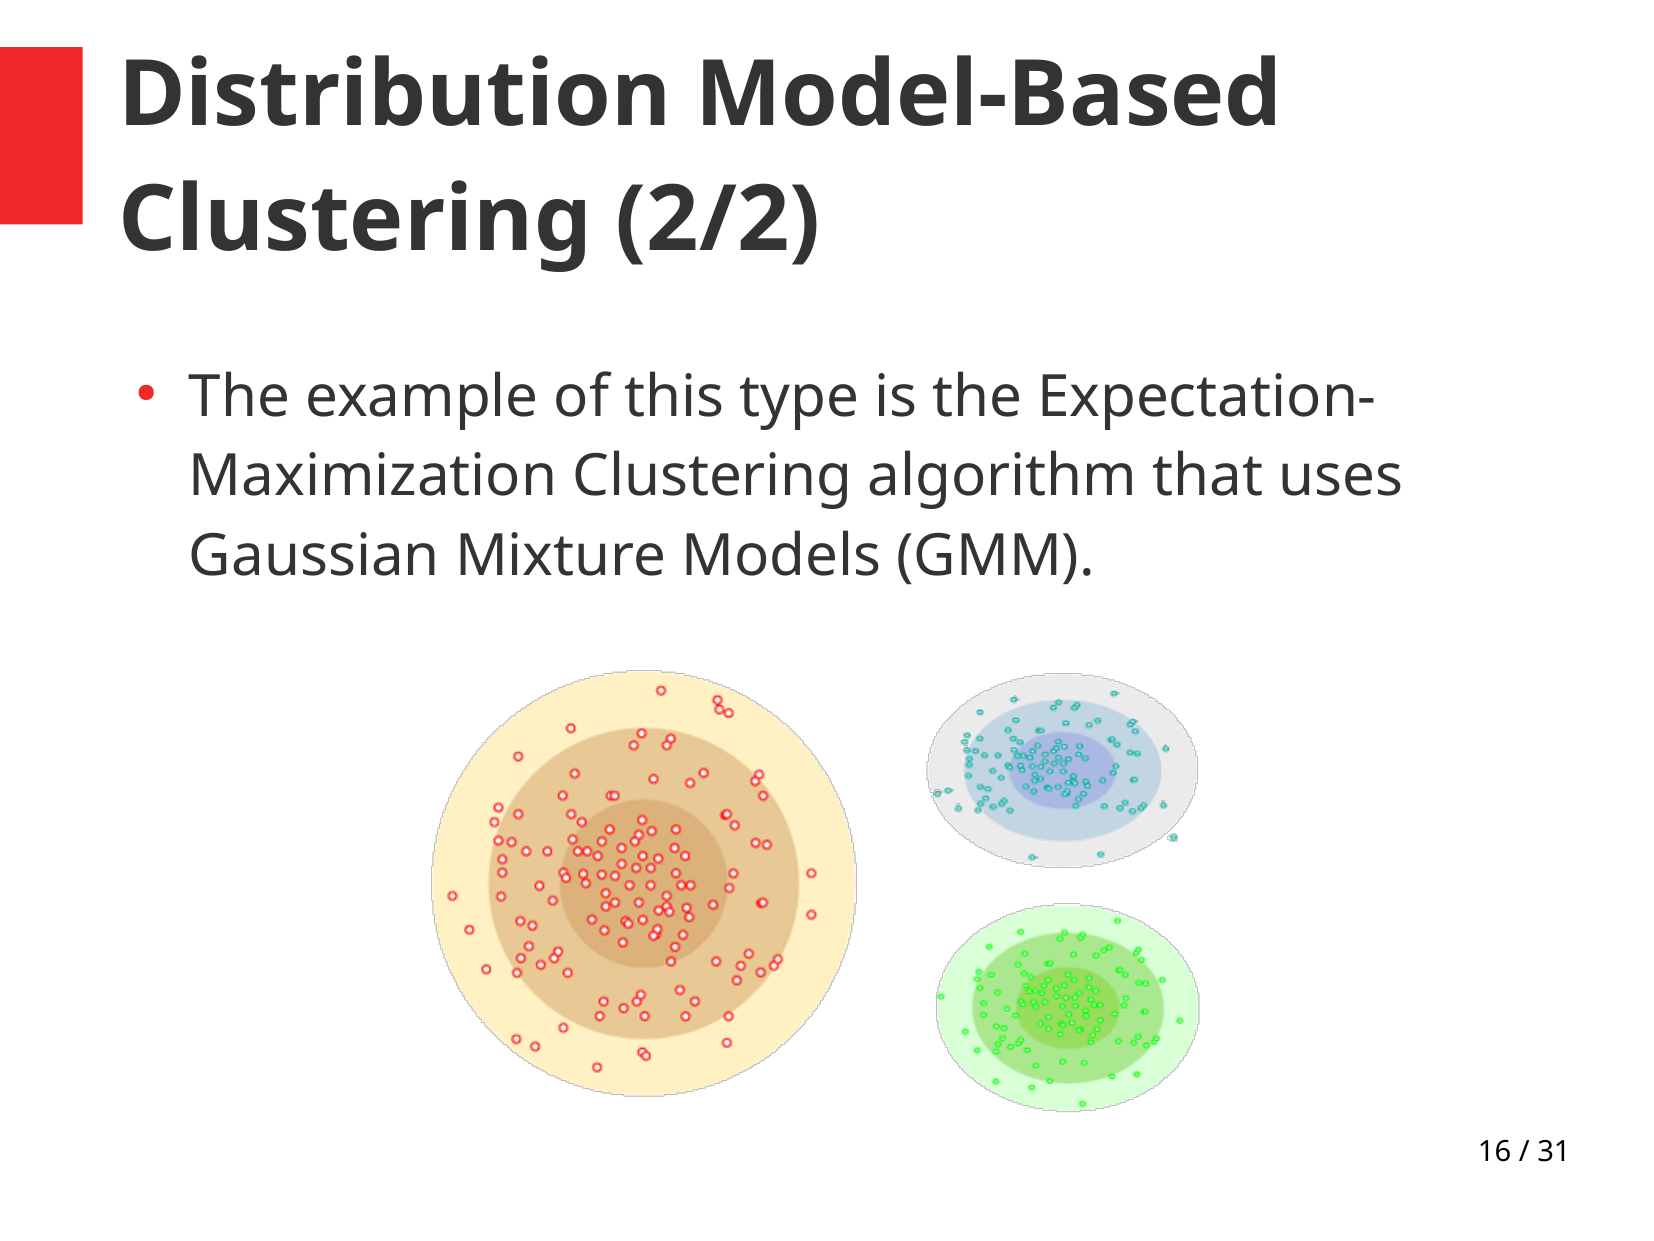

# Distribution Model-Based Clustering (2/2)
The example of this type is the Expectation-Maximization Clustering algorithm that uses Gaussian Mixture Models (GMM).
16